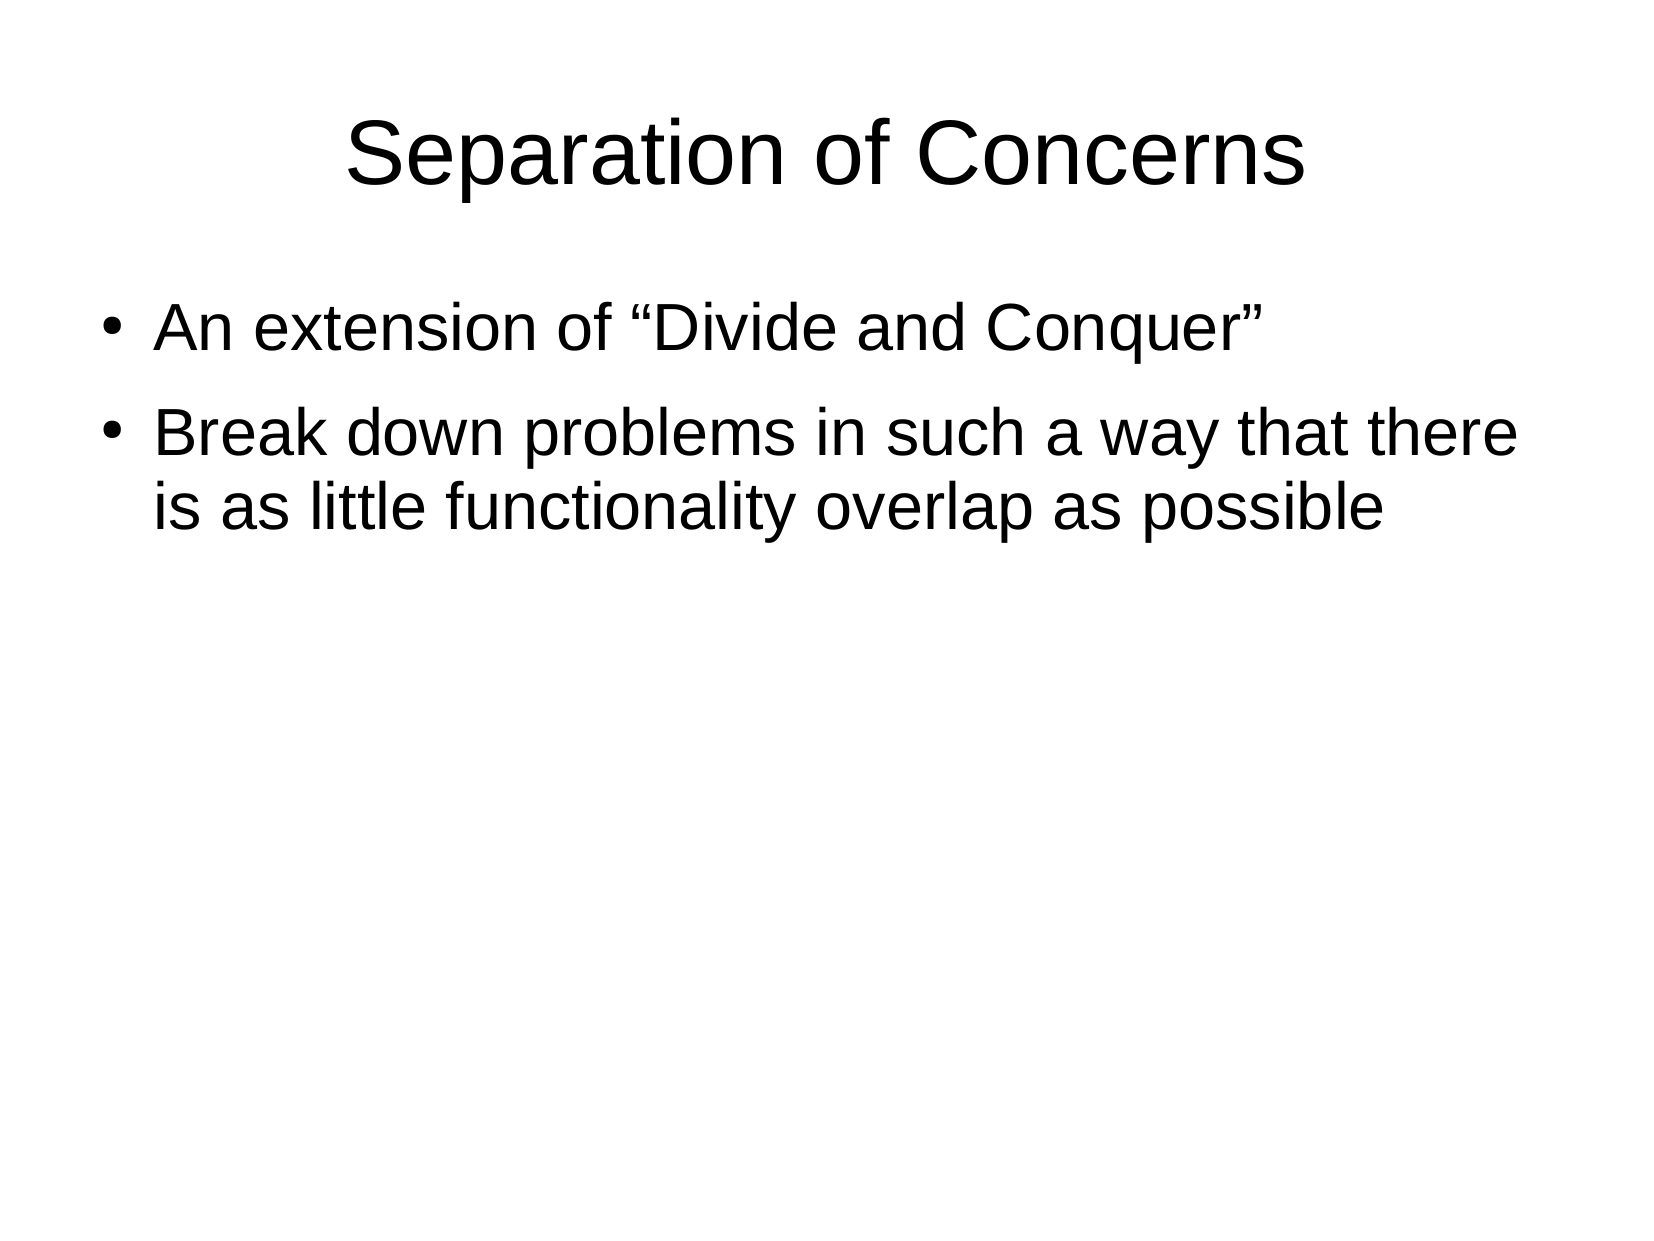

# Separation of Concerns
An extension of “Divide and Conquer”
Break down problems in such a way that there is as little functionality overlap as possible